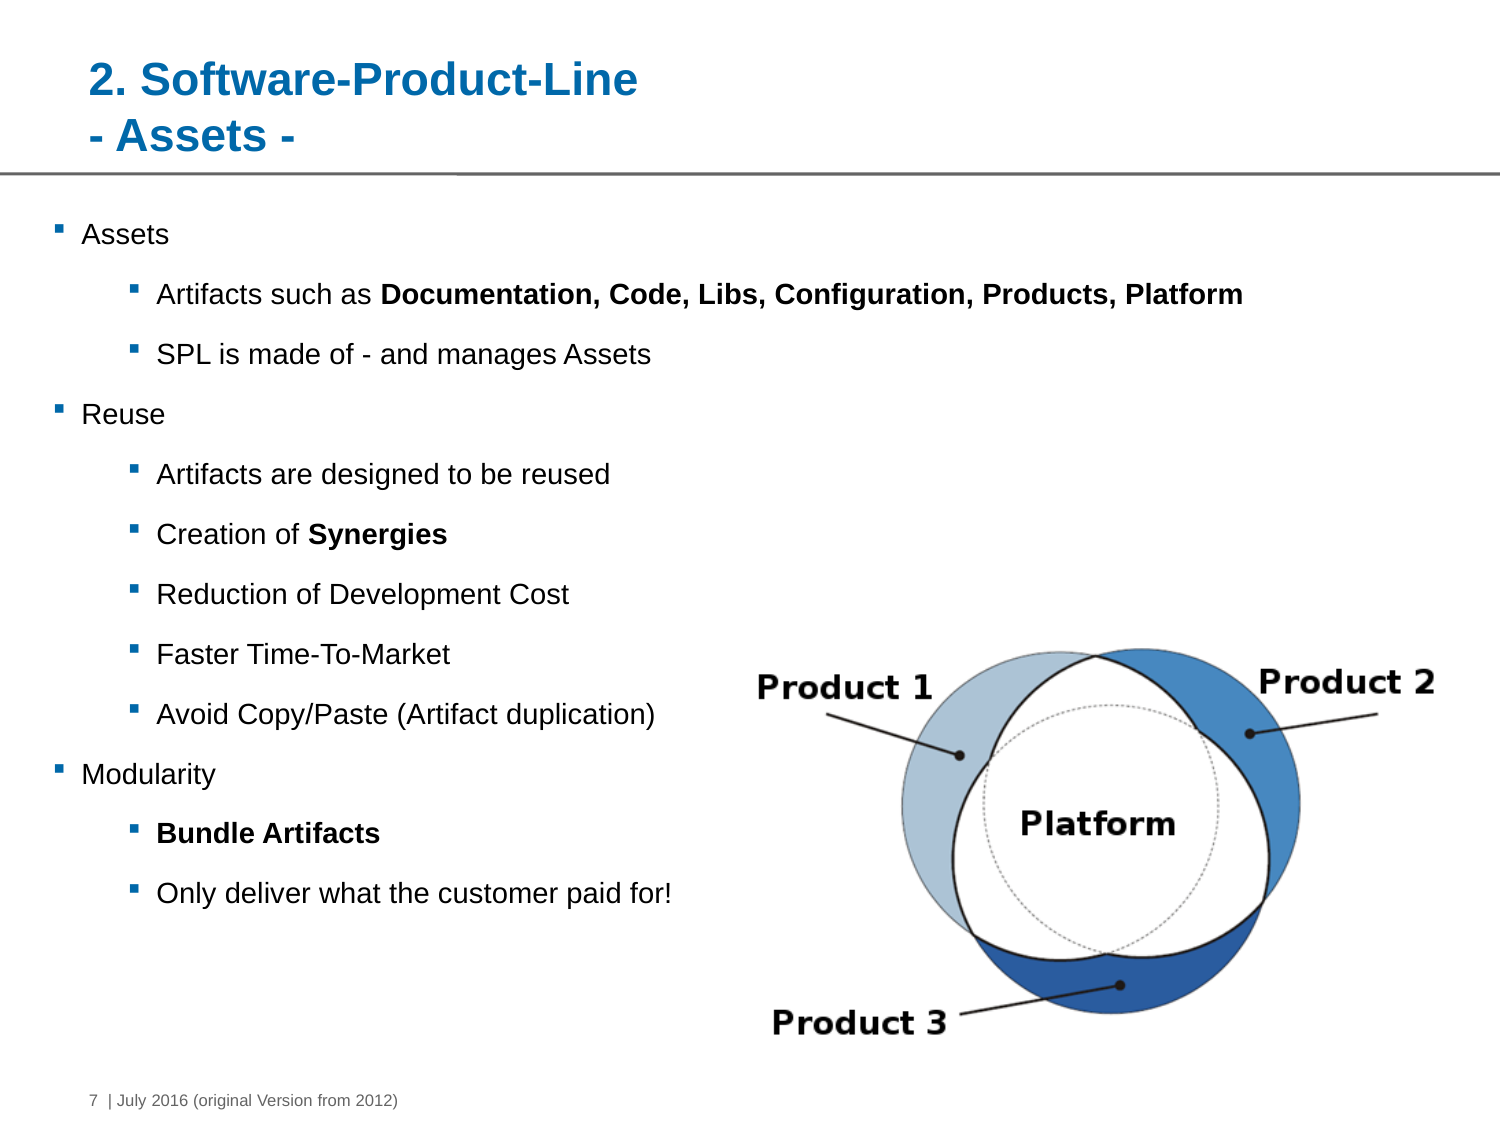

# 2. Software-Product-Line - Assets -
Assets
Artifacts such as Documentation, Code, Libs, Configuration, Products, Platform
SPL is made of - and manages Assets
Reuse
Artifacts are designed to be reused
Creation of Synergies
Reduction of Development Cost
Faster Time-To-Market
Avoid Copy/Paste (Artifact duplication)
Modularity
Bundle Artifacts
Only deliver what the customer paid for!